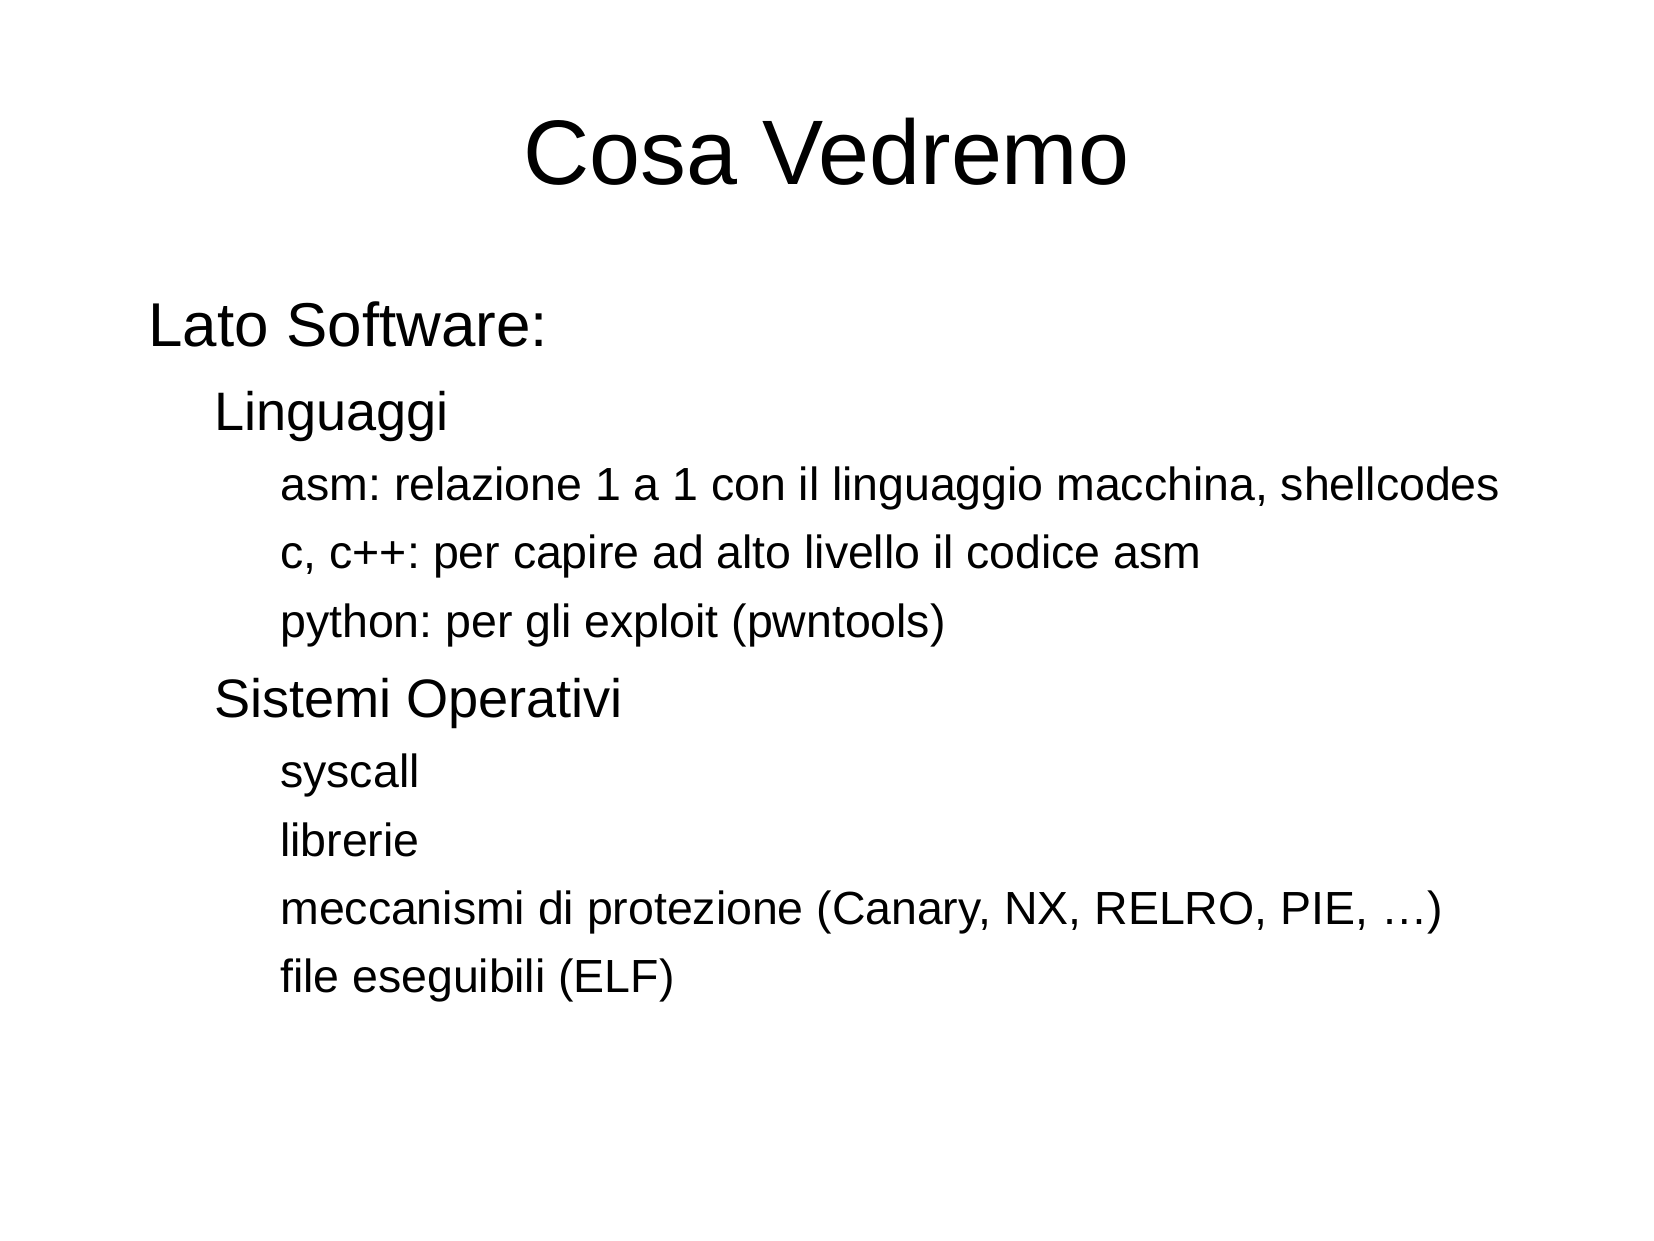

# Cosa Vedremo
Lato Software:
Linguaggi
asm: relazione 1 a 1 con il linguaggio macchina, shellcodes
c, c++: per capire ad alto livello il codice asm
python: per gli exploit (pwntools)
Sistemi Operativi
syscall
librerie
meccanismi di protezione (Canary, NX, RELRO, PIE, …)
file eseguibili (ELF)